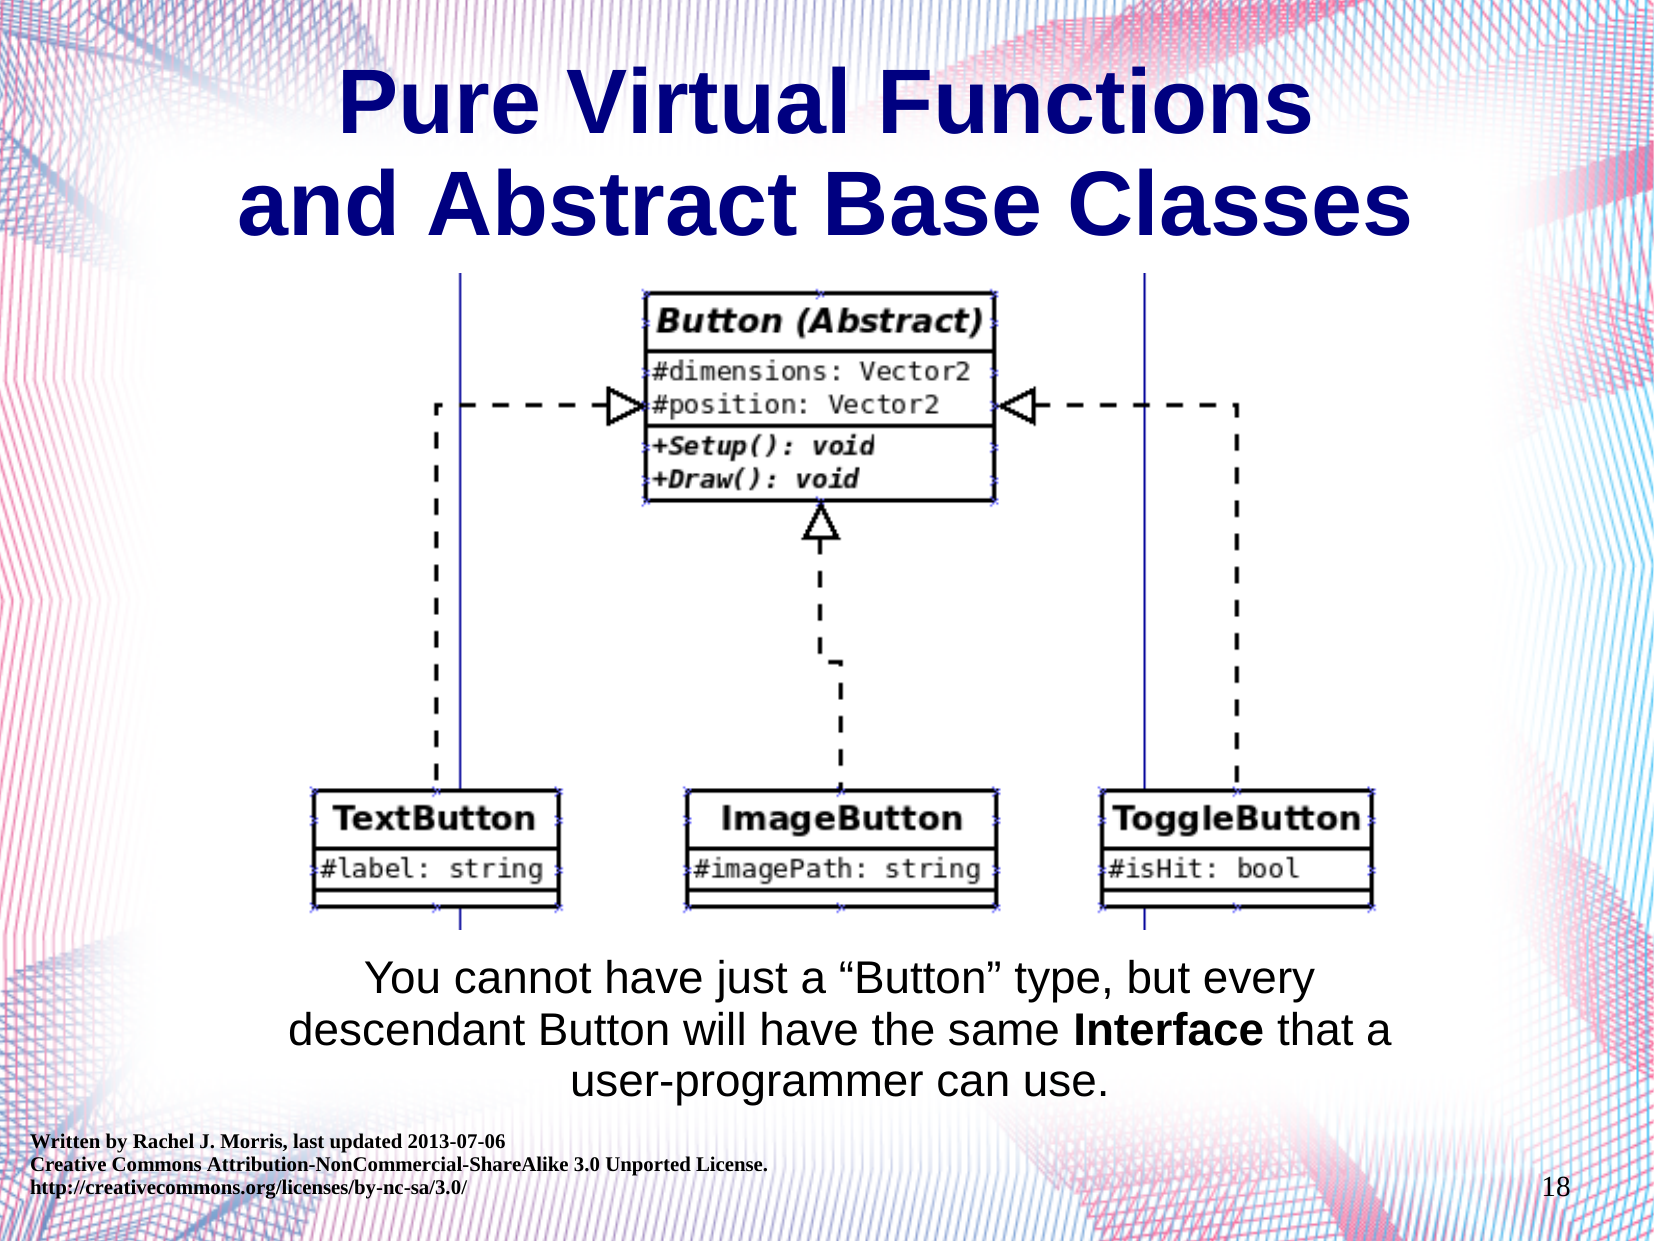

# Pure Virtual Functions and Abstract Base Classes
You cannot have just a “Button” type, but every descendant Button will have the same Interface that a user-programmer can use.
18